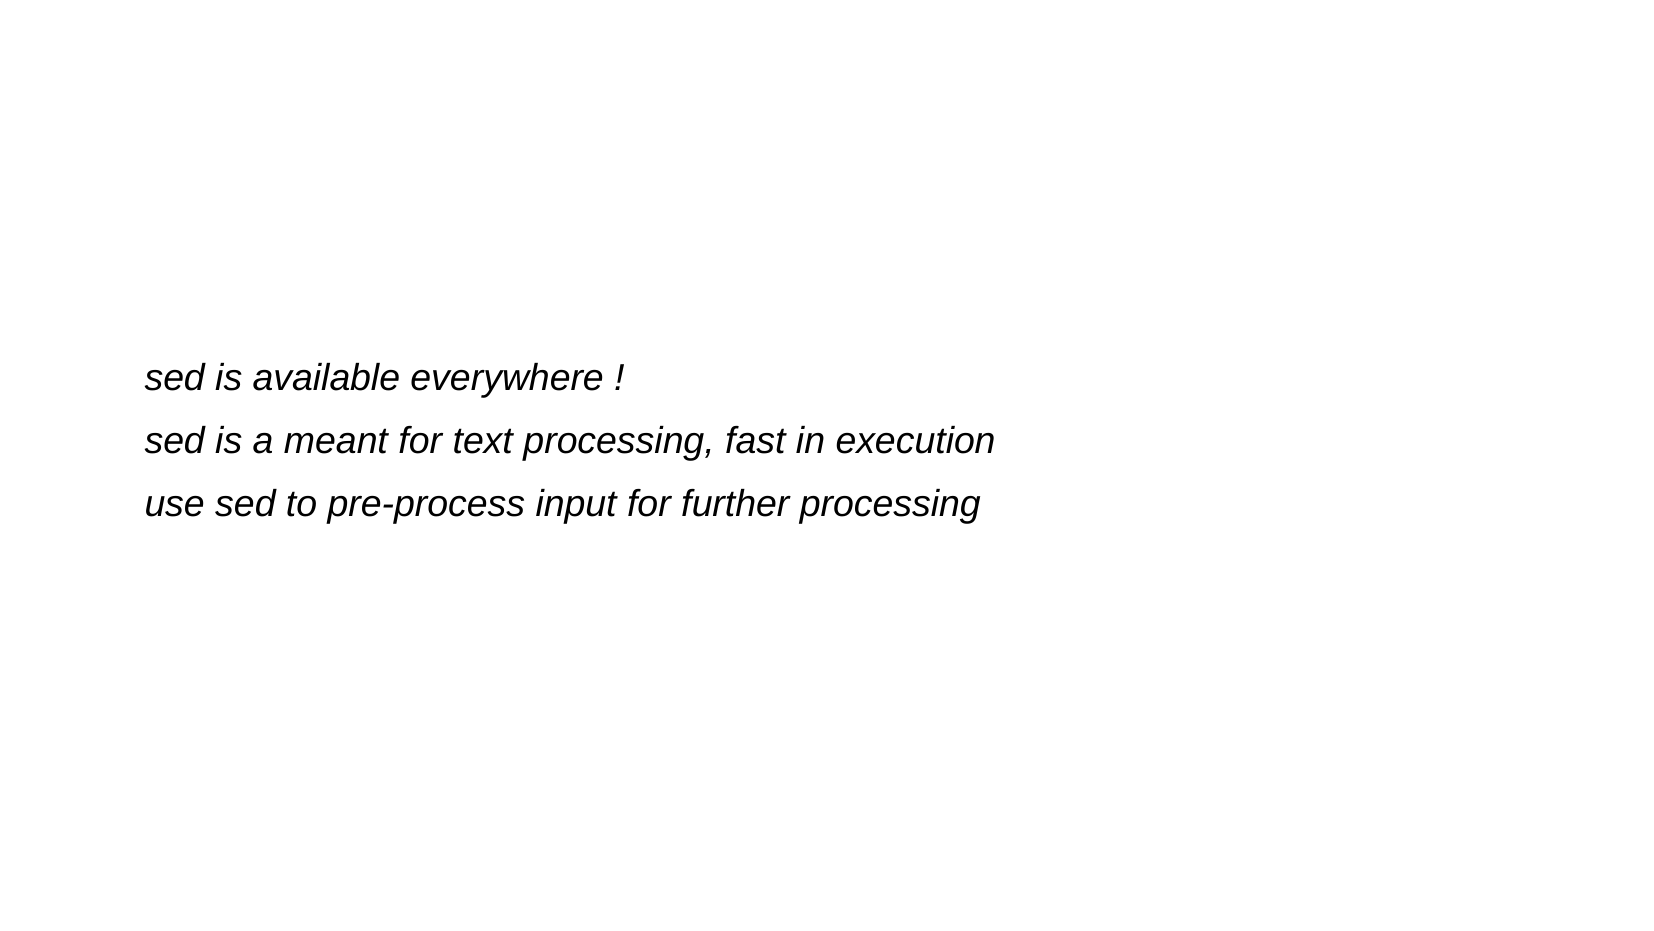

sed is available everywhere !
sed is a meant for text processing, fast in execution
use sed to pre-process input for further processing